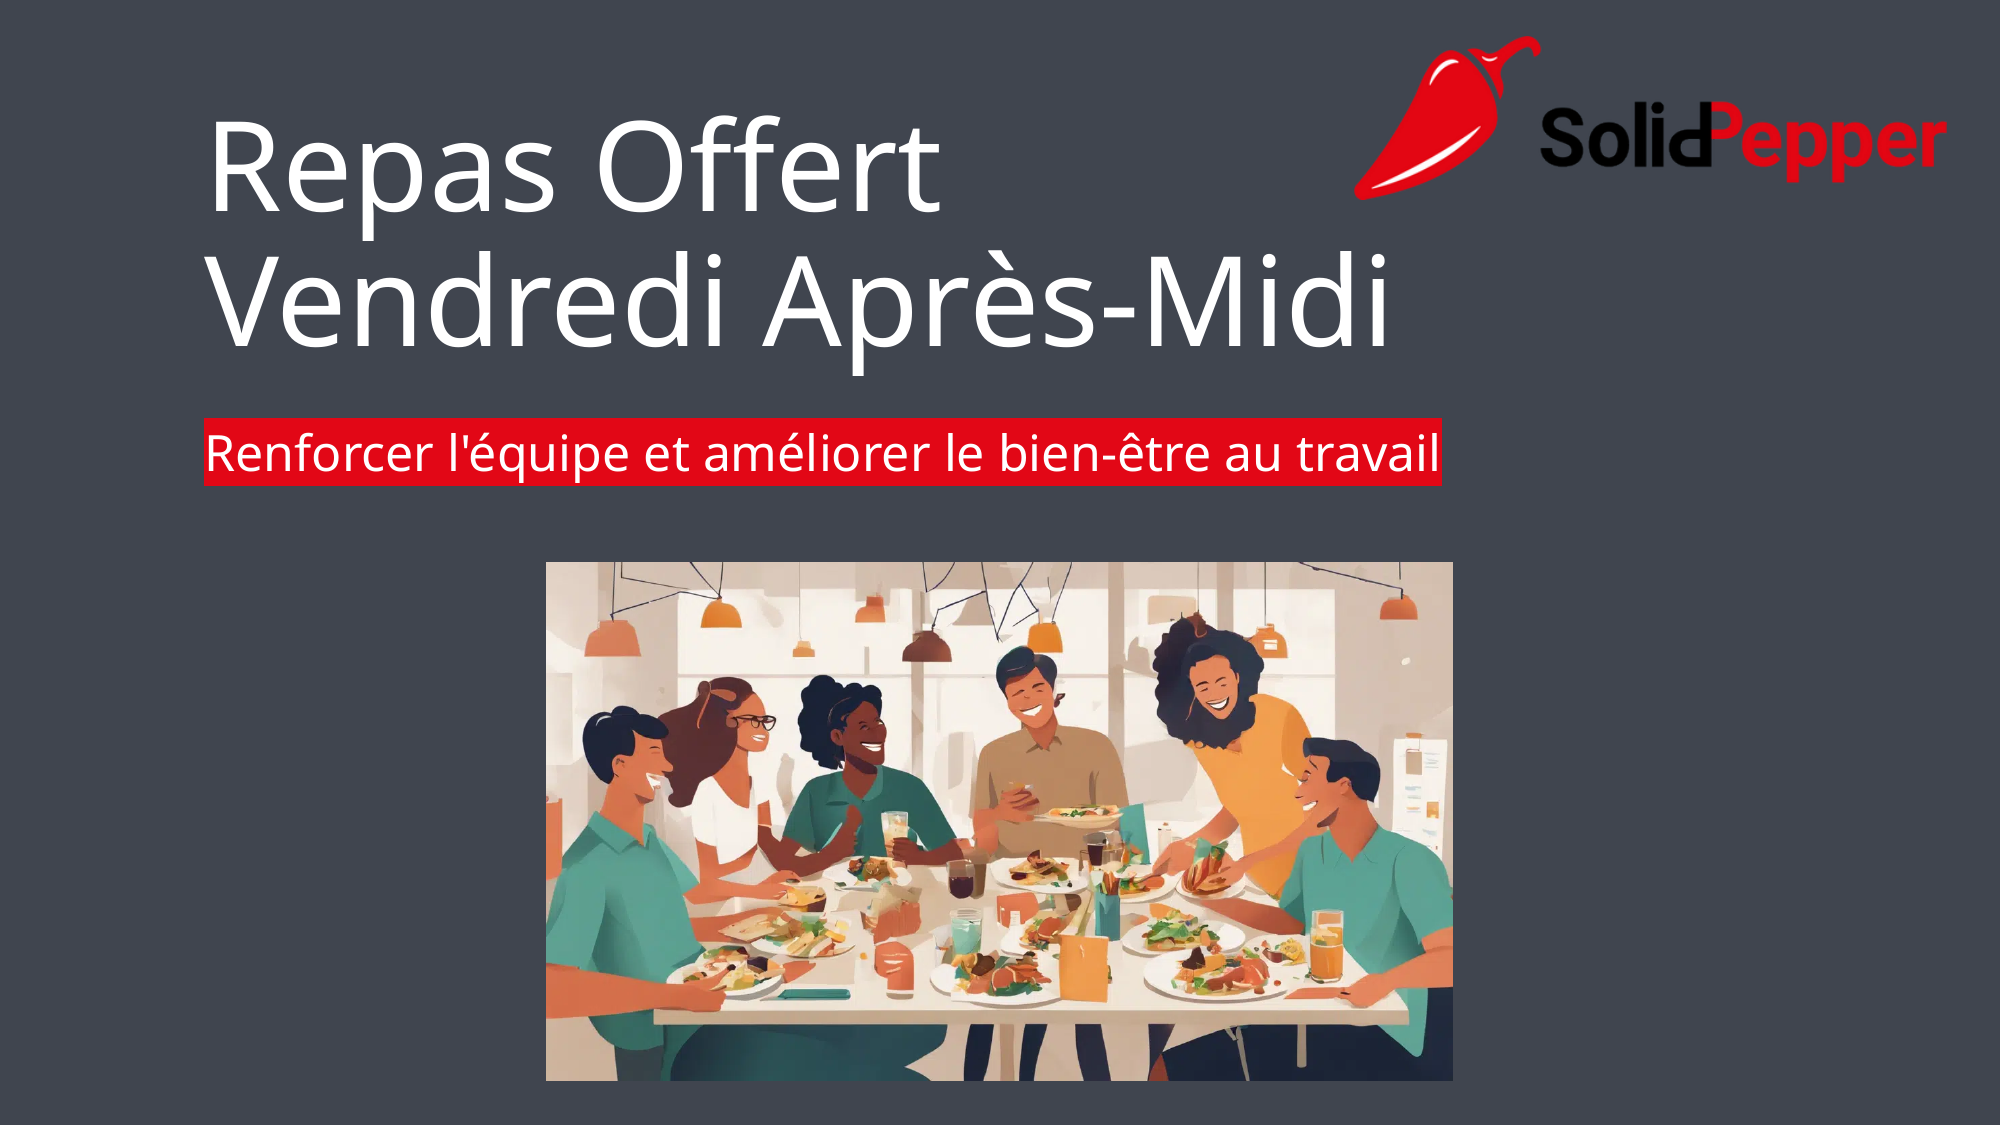

# Repas Offert Vendredi Après-Midi
Renforcer l'équipe et améliorer le bien-être au travail